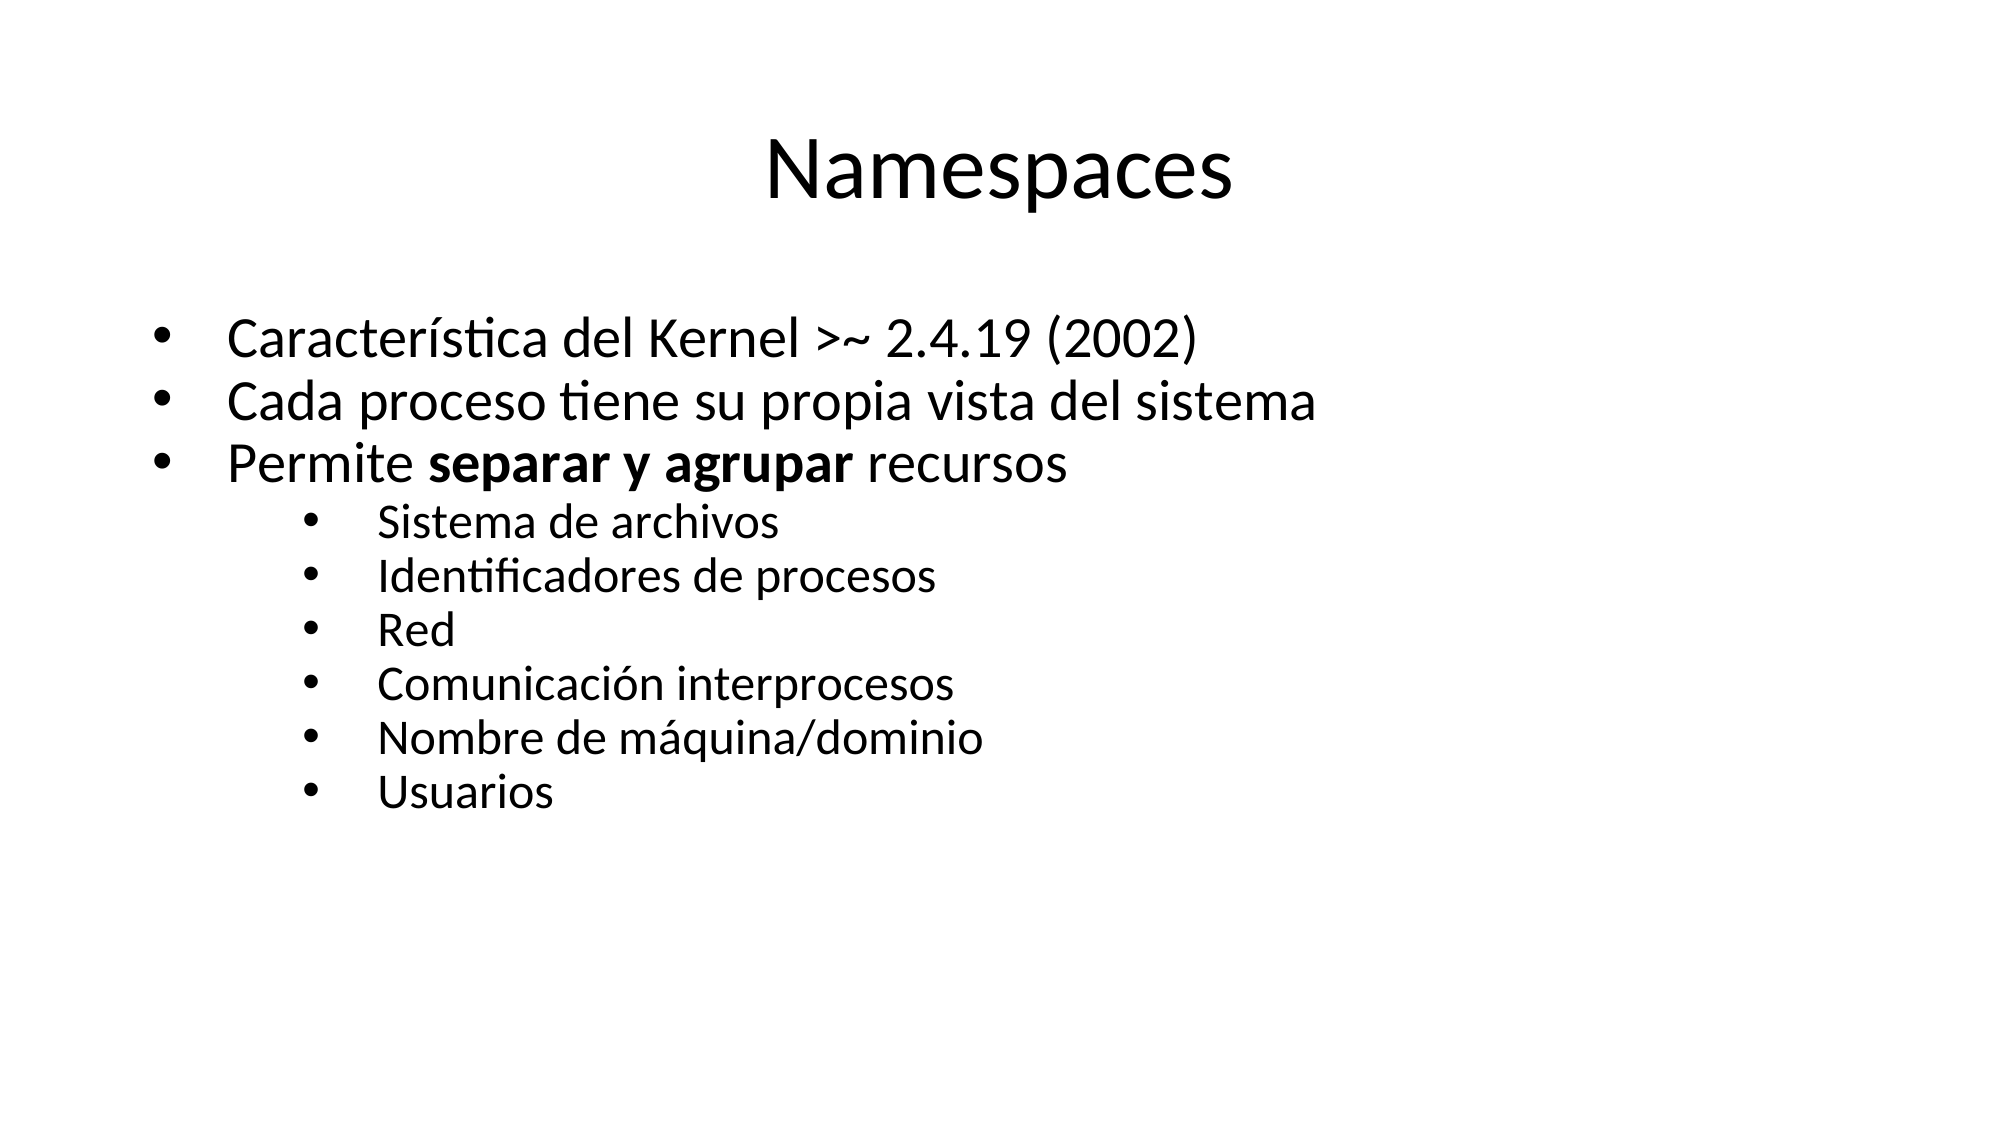

# Namespaces
Característica del Kernel >~ 2.4.19 (2002)
Cada proceso tiene su propia vista del sistema
Permite separar y agrupar recursos
Sistema de archivos
Identificadores de procesos
Red
Comunicación interprocesos
Nombre de máquina/dominio
Usuarios